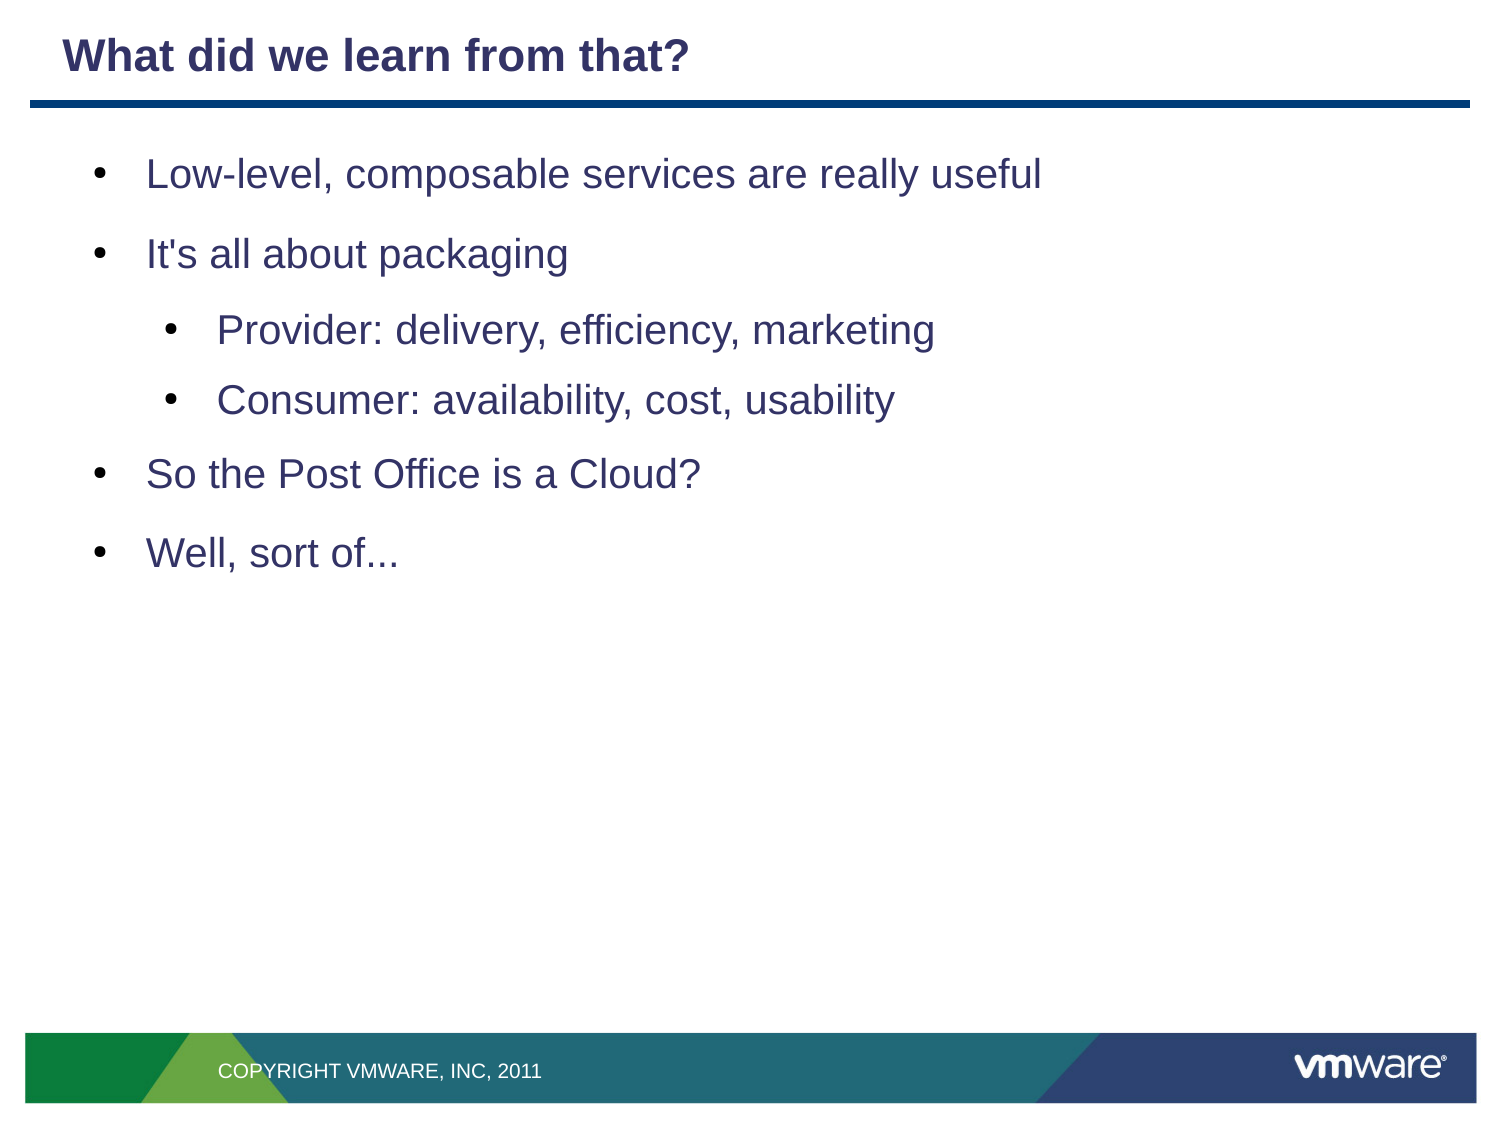

# What did we learn from that?
Low-level, composable services are really useful
It's all about packaging
Provider: delivery, efficiency, marketing
Consumer: availability, cost, usability
So the Post Office is a Cloud?
Well, sort of...